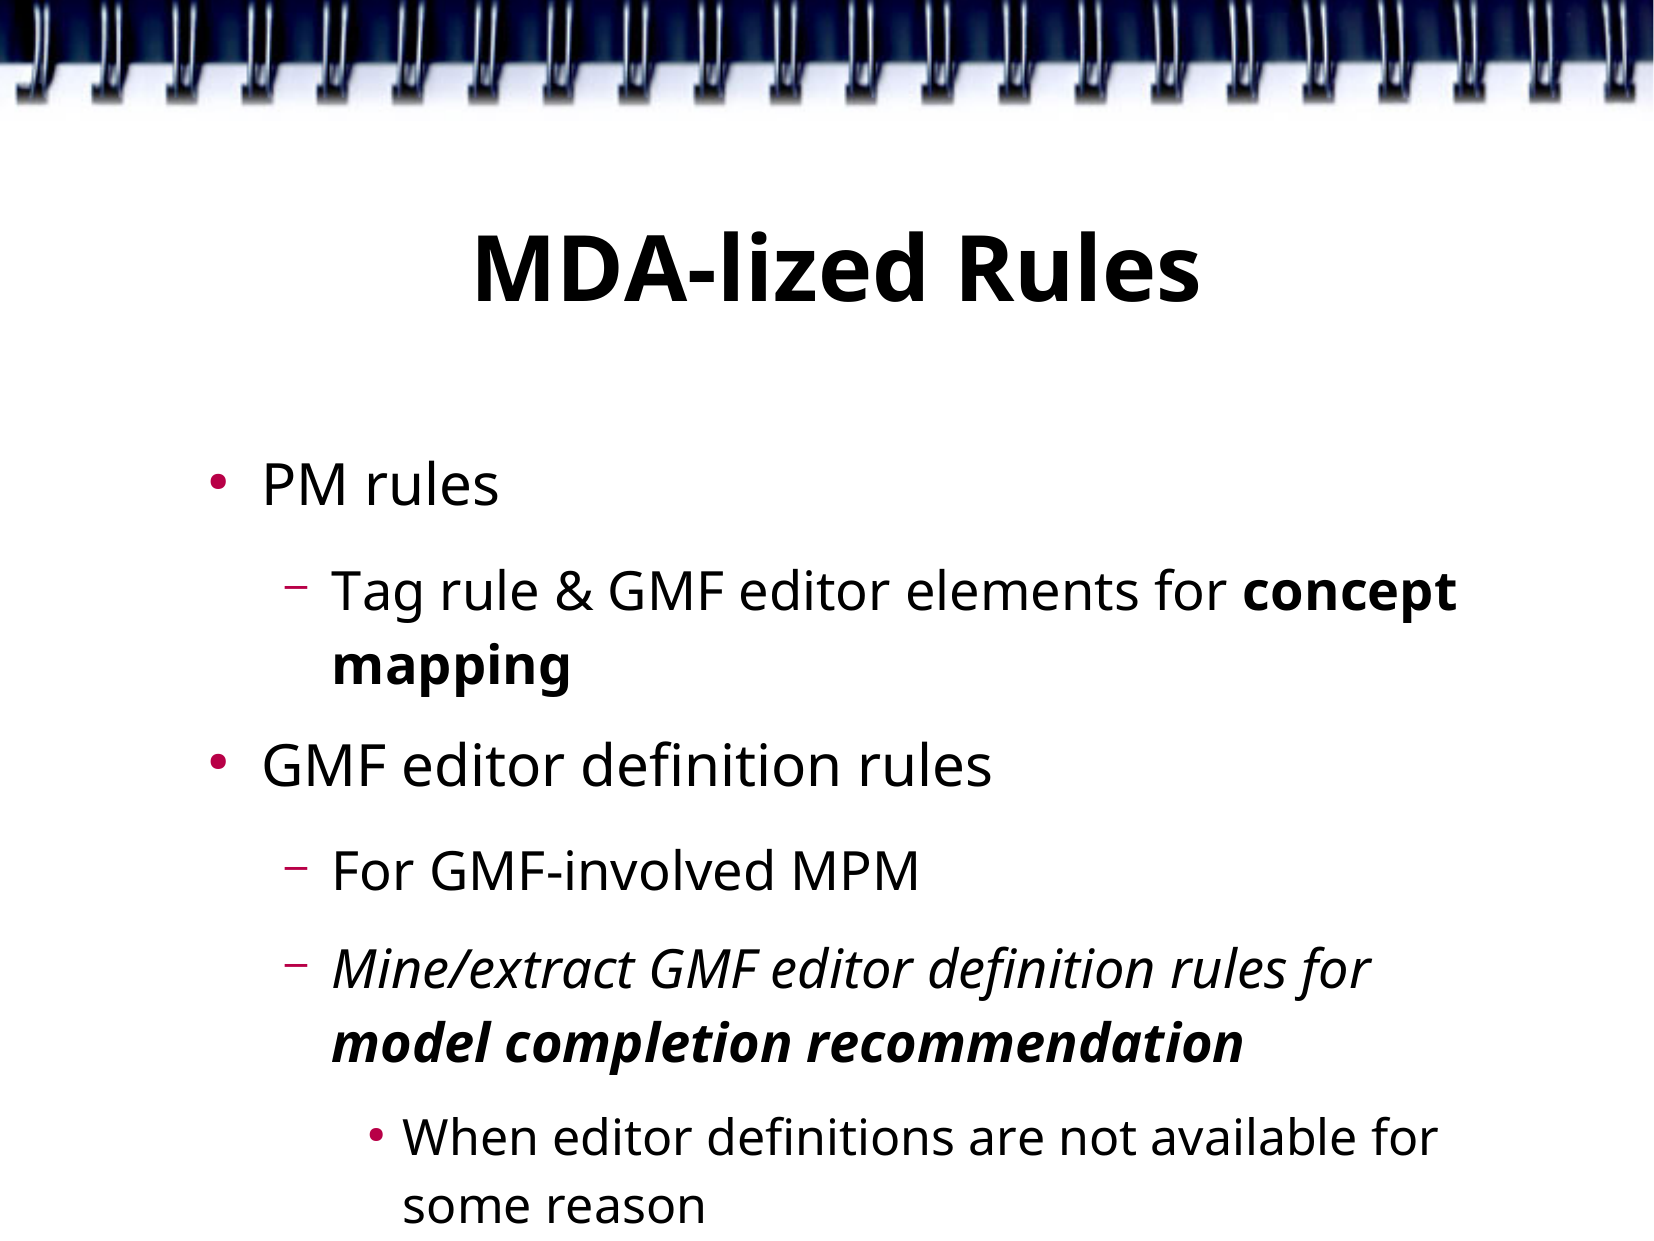

# MDA-lized Rules
PM rules
Tag rule & GMF editor elements for concept mapping
GMF editor definition rules
For GMF-involved MPM
Mine/extract GMF editor definition rules for model completion recommendation
When editor definitions are not available for some reason